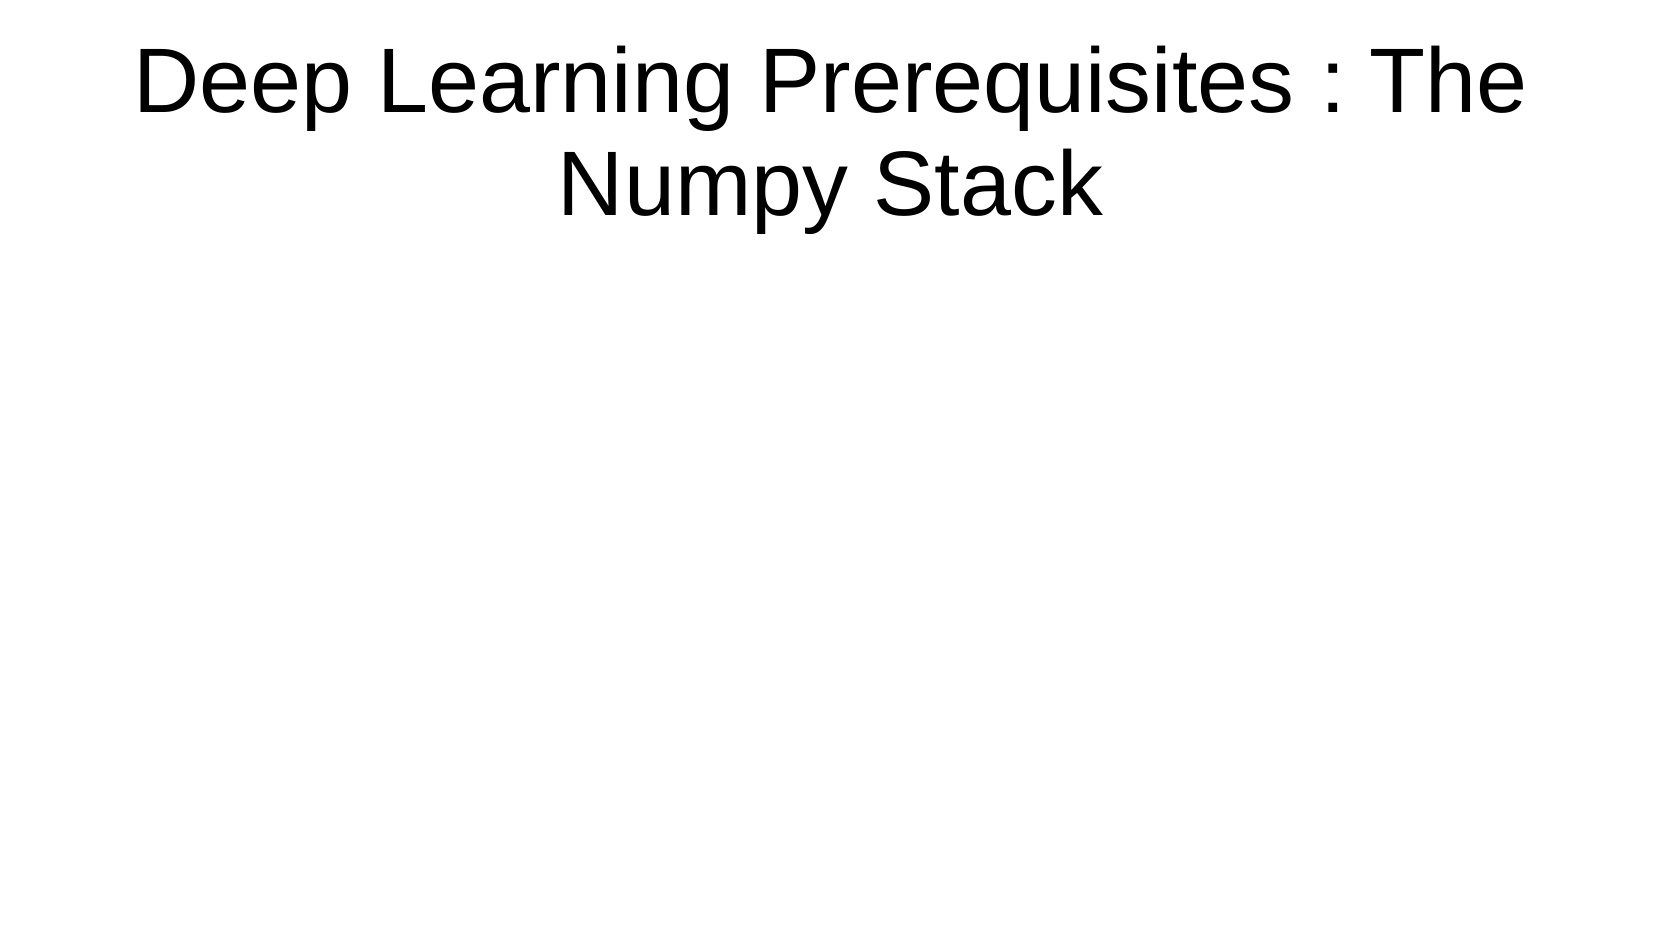

# Deep Learning Prerequisites : The Numpy Stack